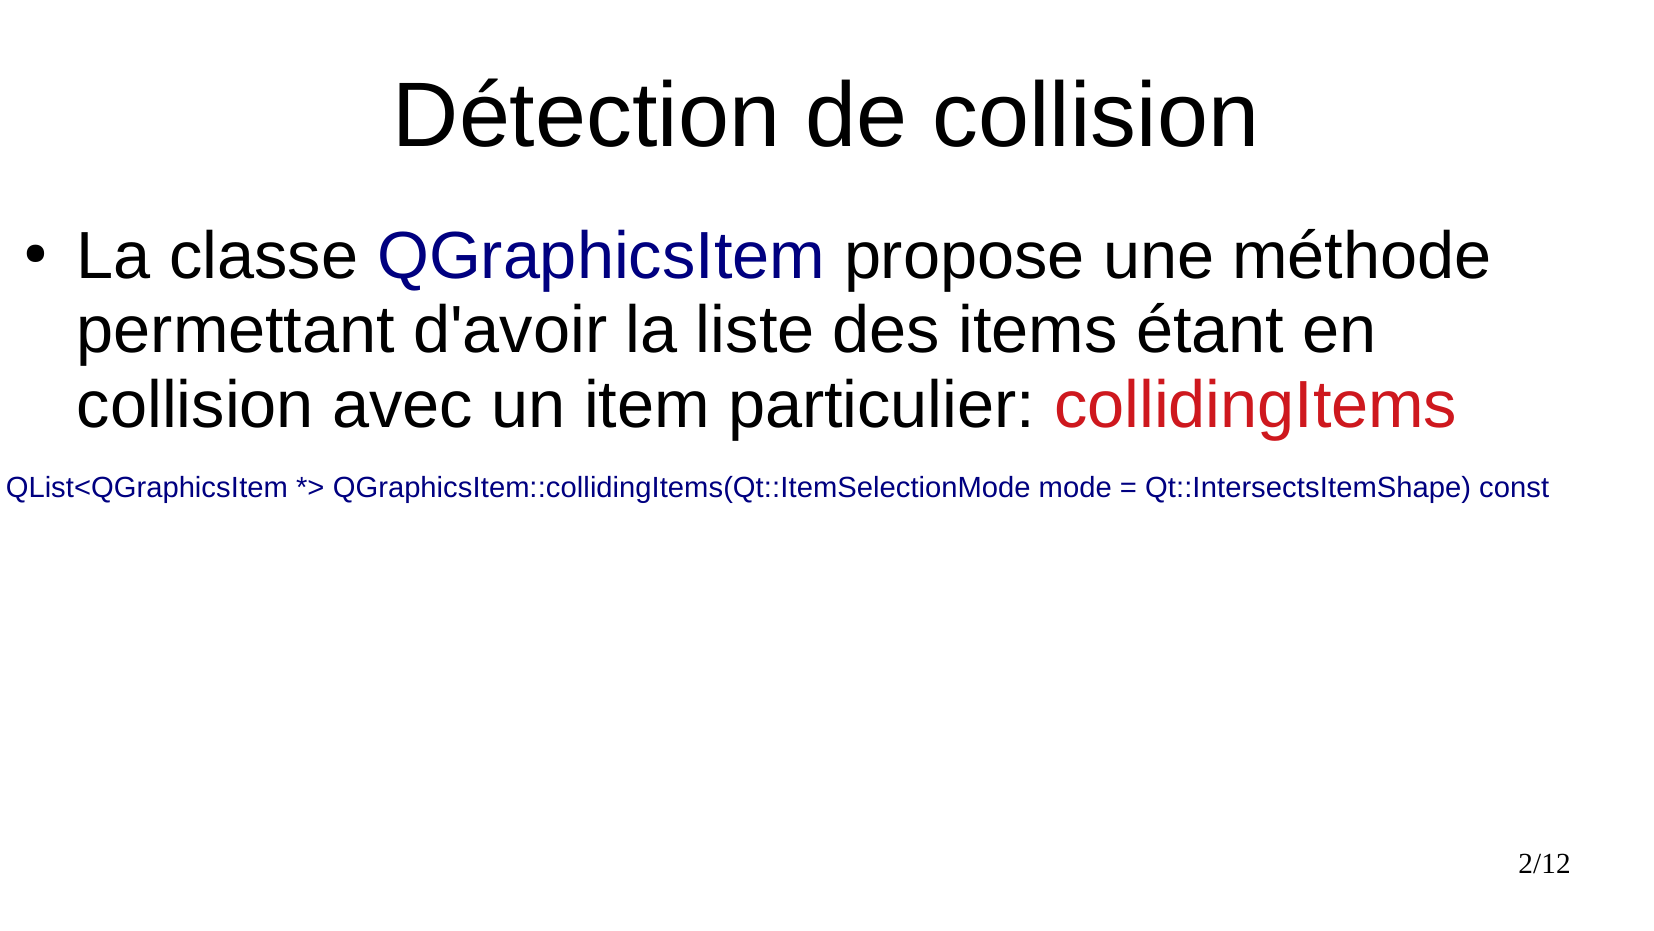

# Détection de collision
La classe QGraphicsItem propose une méthode permettant d'avoir la liste des items étant en collision avec un item particulier: collidingItems
QList<QGraphicsItem *> QGraphicsItem::collidingItems(Qt::ItemSelectionMode mode = Qt::IntersectsItemShape) const
2